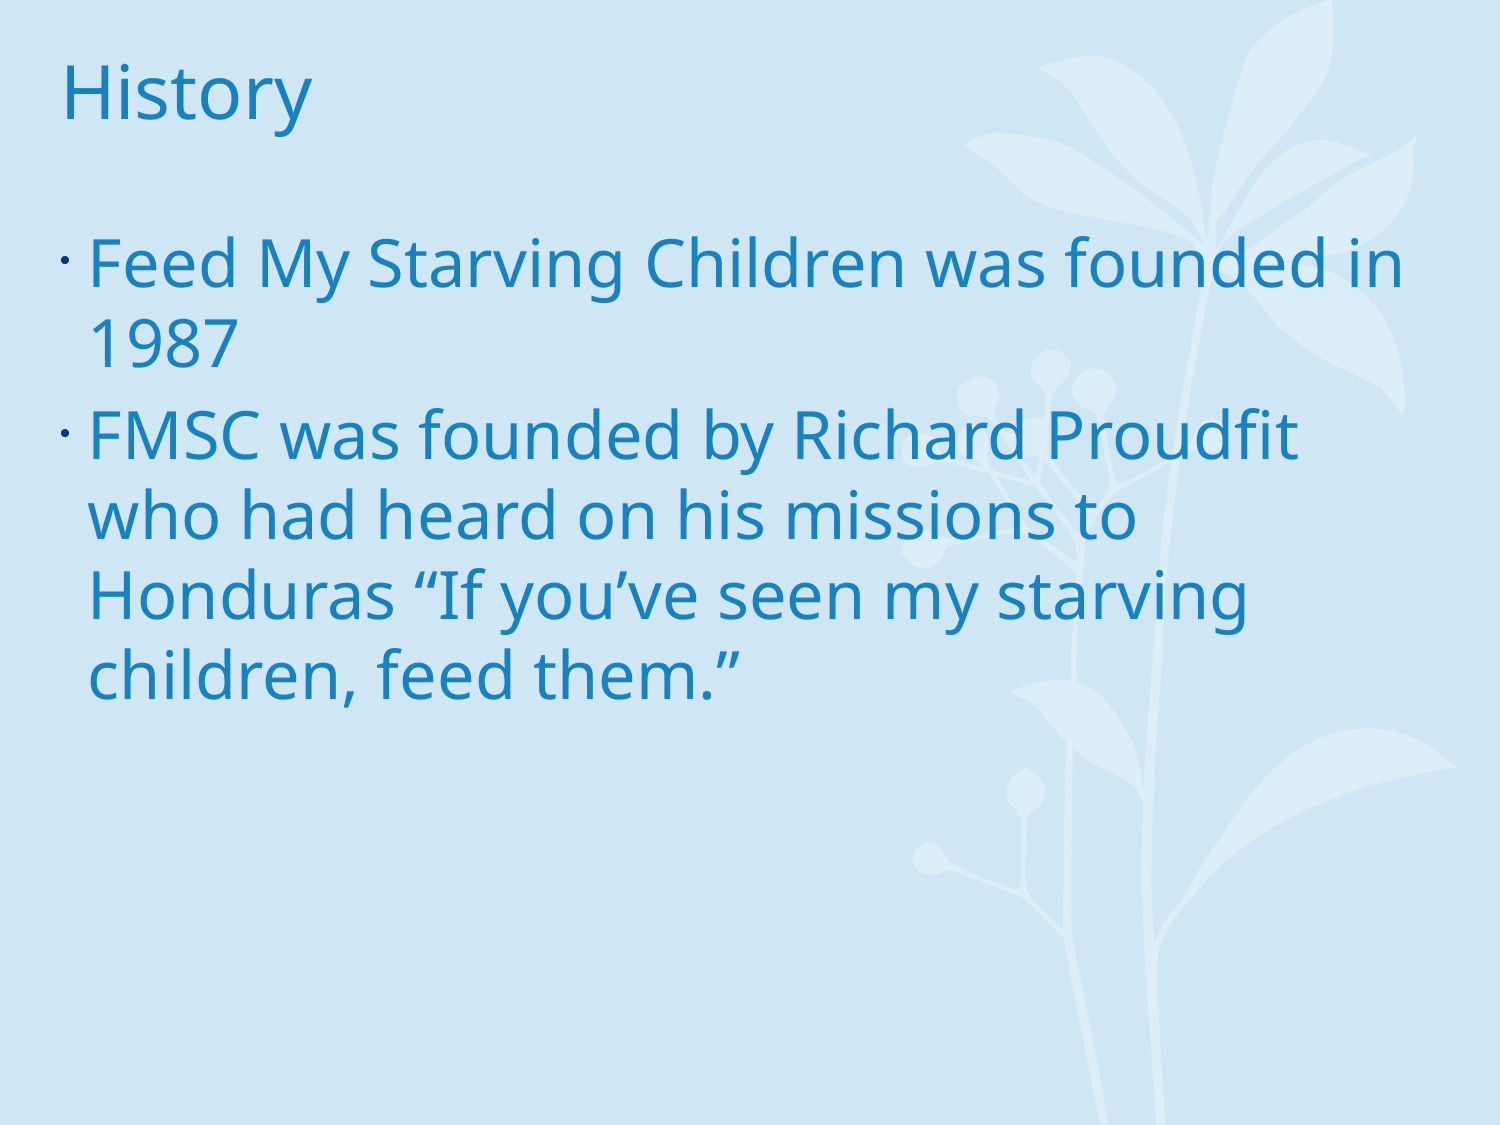

# History
Feed My Starving Children was founded in 1987
FMSC was founded by Richard Proudfit who had heard on his missions to Honduras “If you’ve seen my starving children, feed them.”